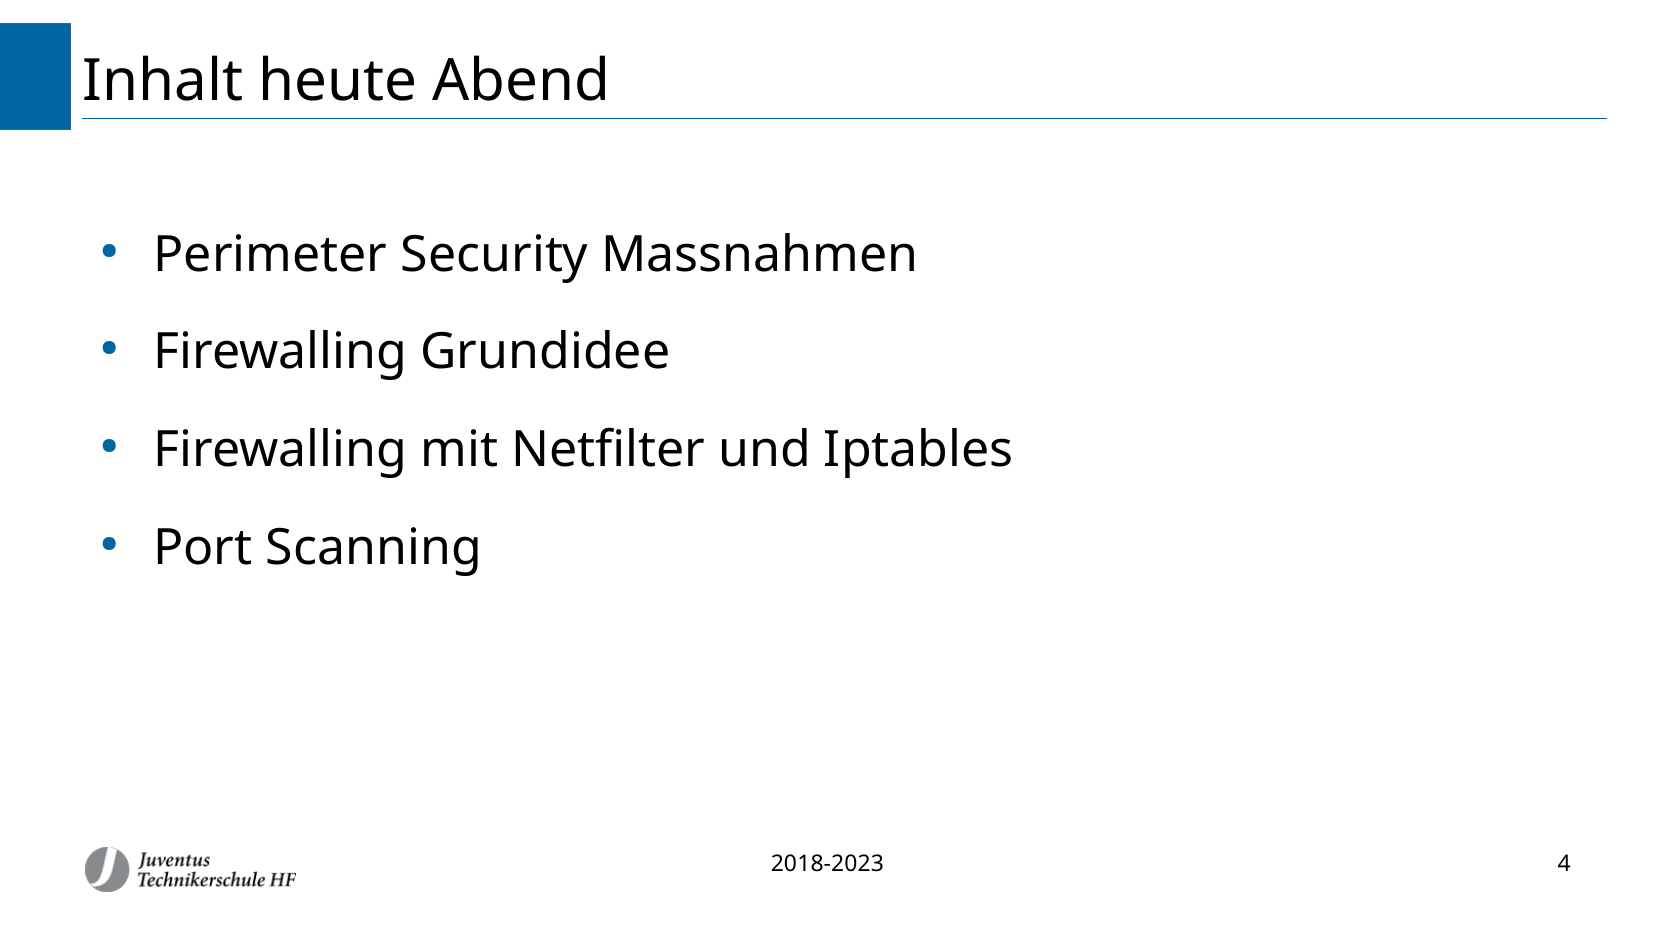

# Inhalt heute Abend
Perimeter Security Massnahmen
Firewalling Grundidee
Firewalling mit Netfilter und Iptables
Port Scanning
2018-2023
4